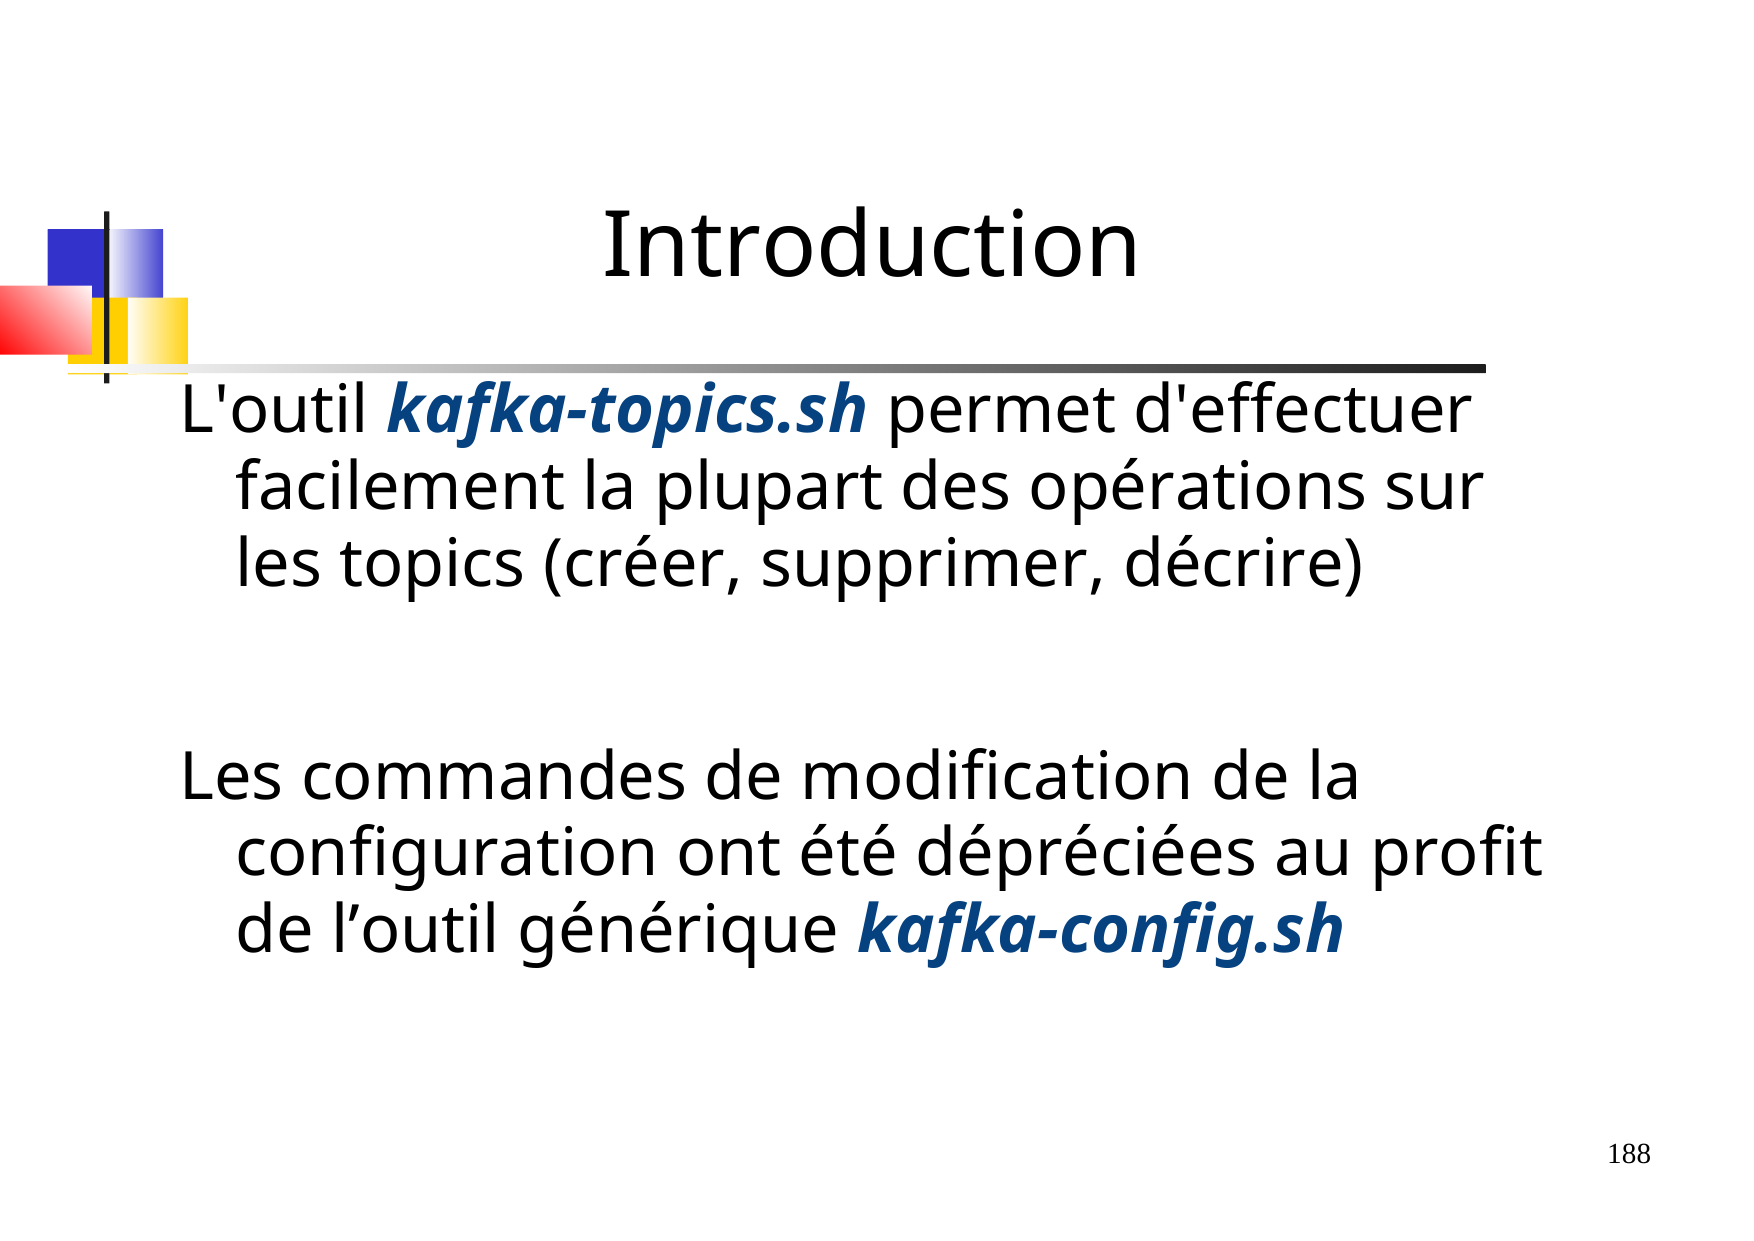

# Introduction
L'outil kafka-topics.sh permet d'effectuer facilement la plupart des opérations sur les topics (créer, supprimer, décrire)
Les commandes de modification de la configuration ont été dépréciées au profit de l’outil générique kafka-config.sh